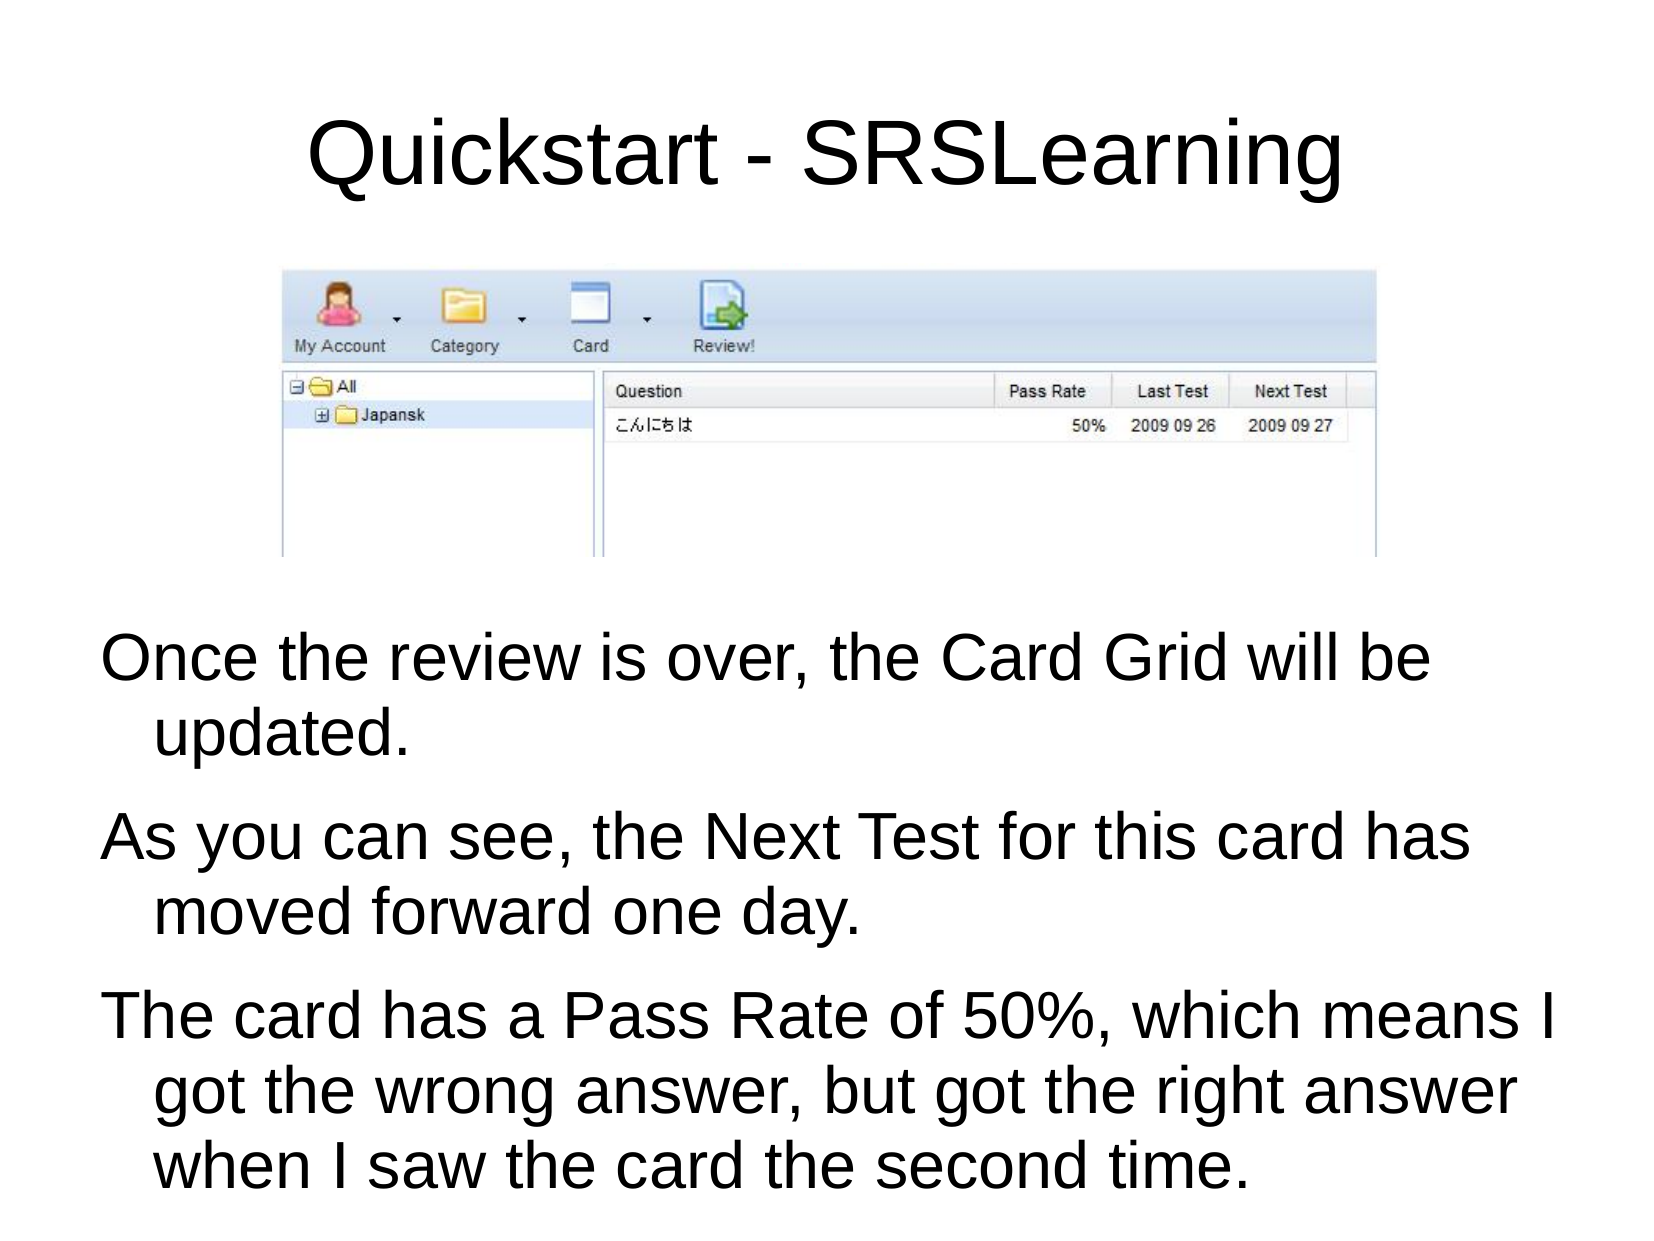

# Quickstart - SRSLearning
Once the review is over, the Card Grid will be updated.
As you can see, the Next Test for this card has moved forward one day.
The card has a Pass Rate of 50%, which means I got the wrong answer, but got the right answer when I saw the card the second time.